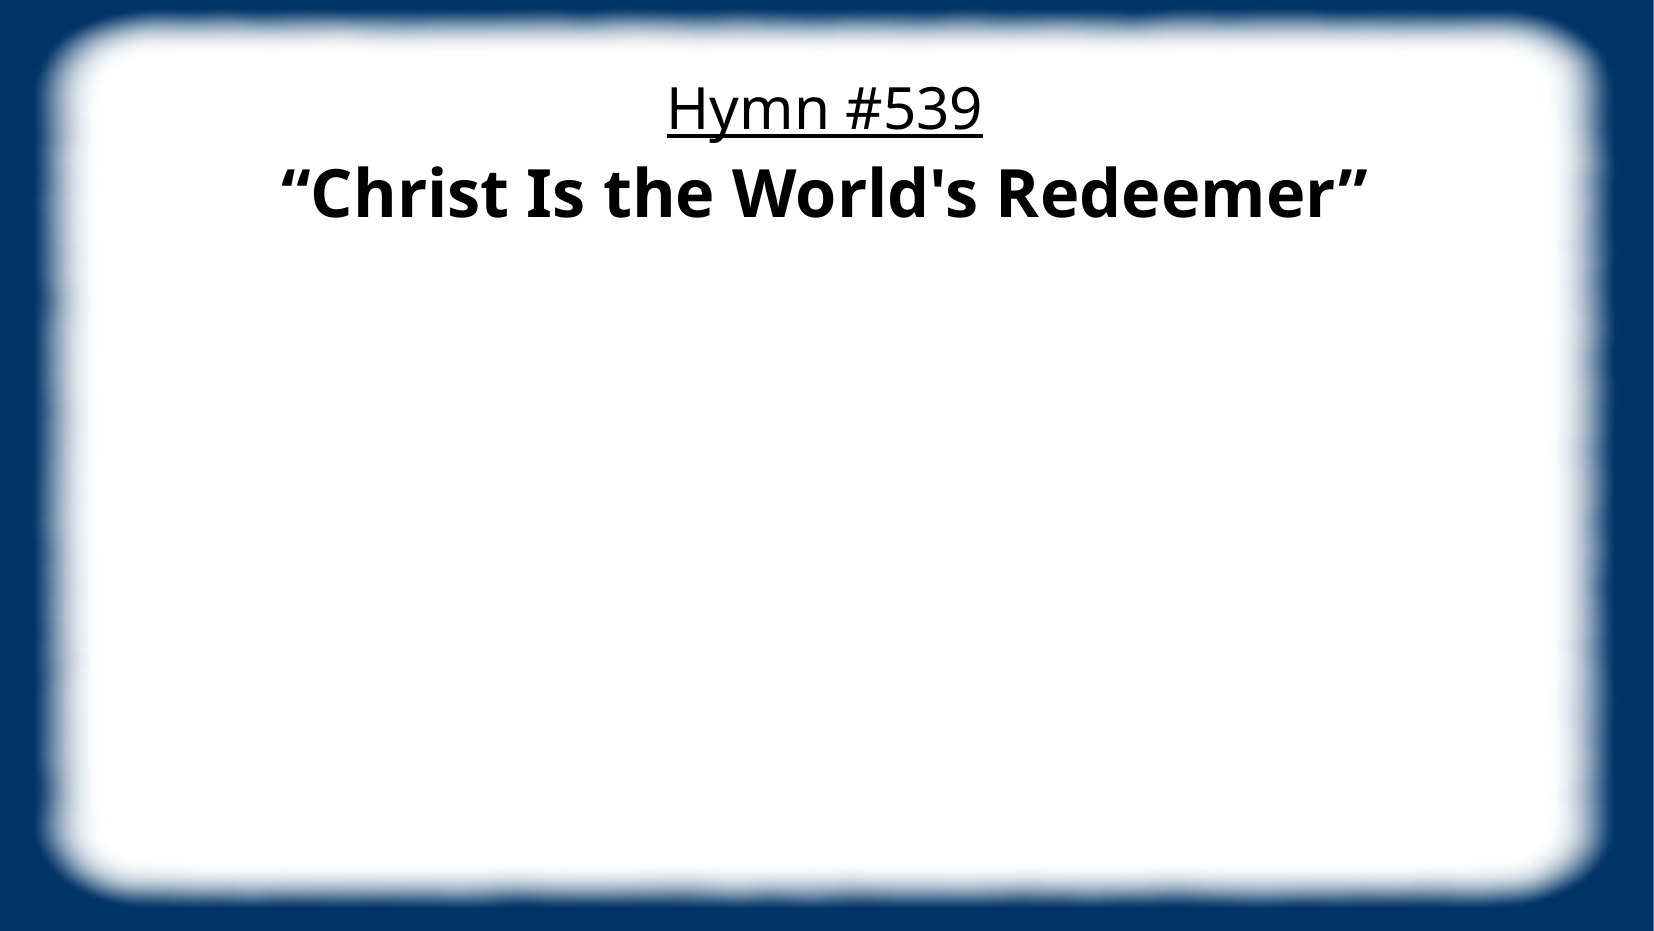

Hymn #539
“Christ Is the World's Redeemer”